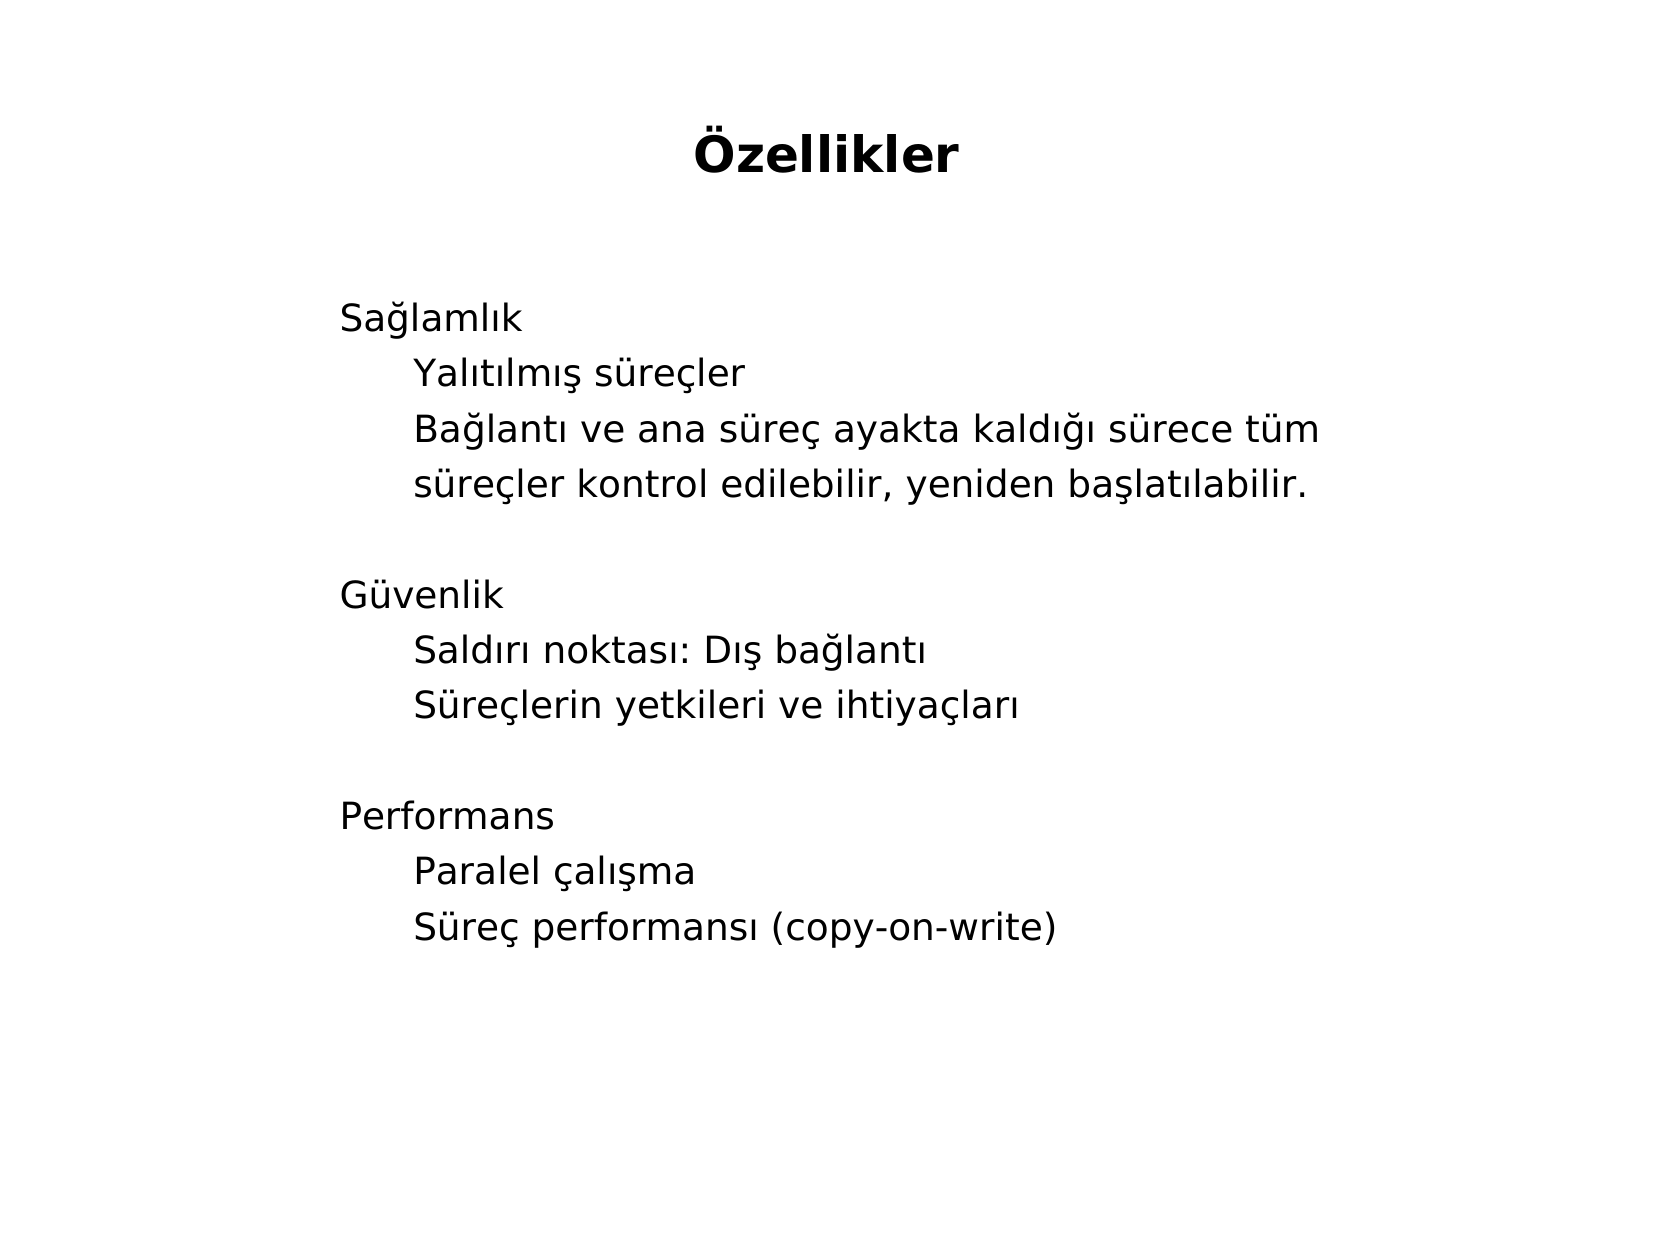

Özellikler
Sağlamlık
	Yalıtılmış süreçler
	Bağlantı ve ana süreç ayakta kaldığı sürece tüm
	süreçler kontrol edilebilir, yeniden başlatılabilir.
Güvenlik
	Saldırı noktası: Dış bağlantı
	Süreçlerin yetkileri ve ihtiyaçları
Performans
	Paralel çalışma
	Süreç performansı (copy-on-write)